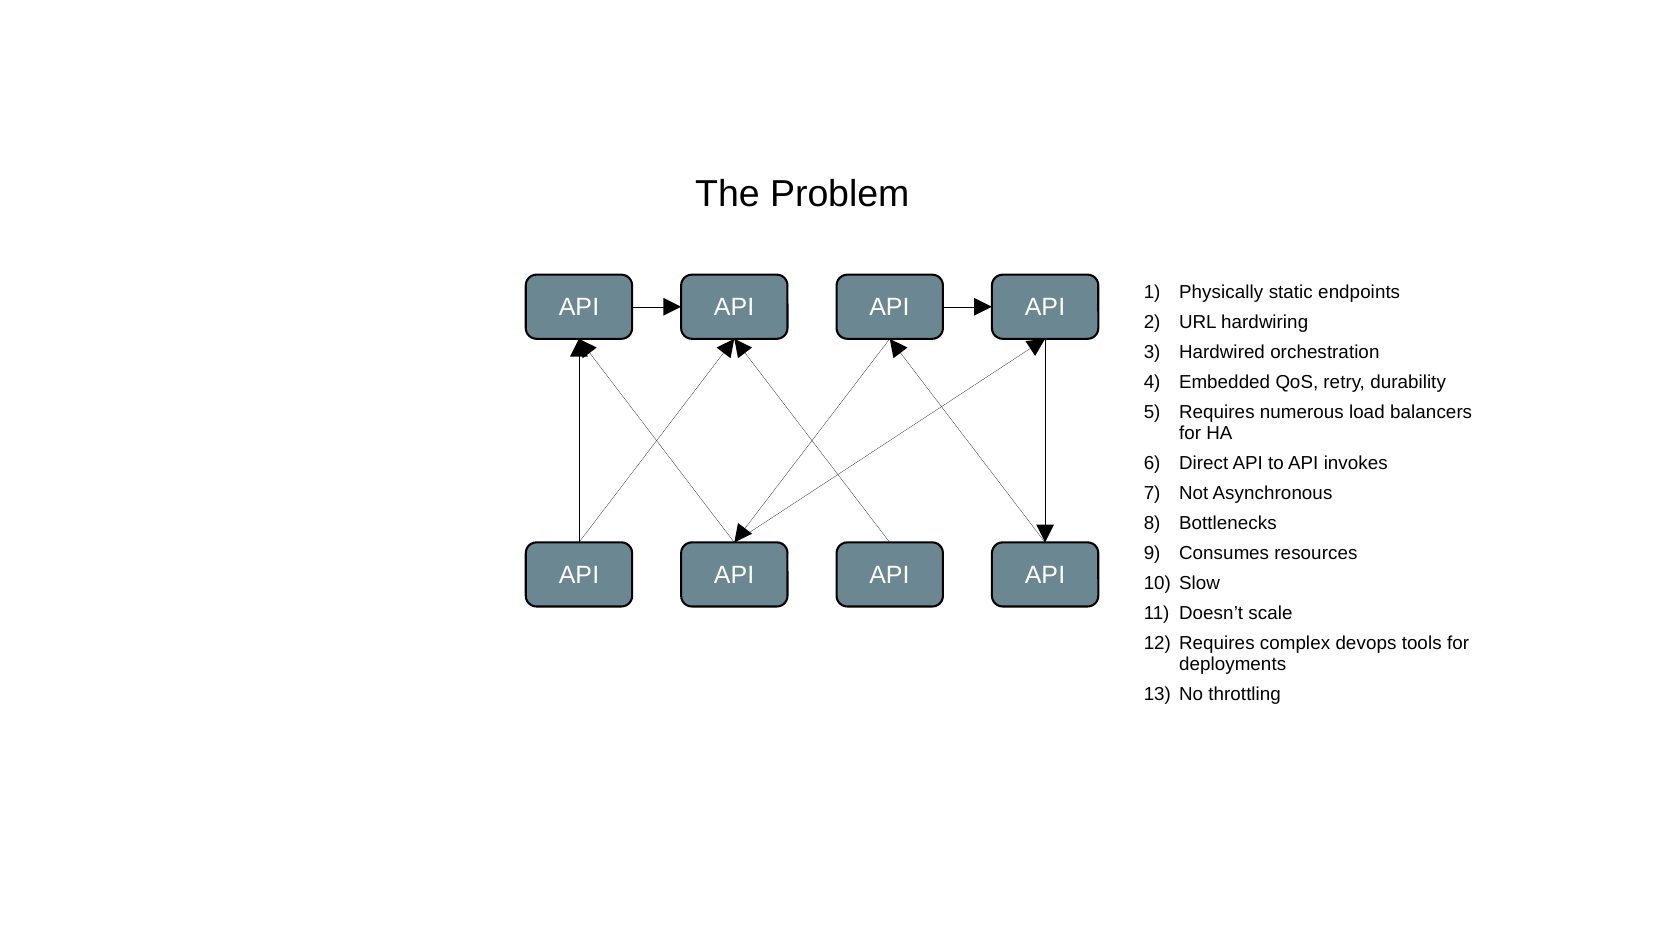

The Problem
Physically static endpoints
URL hardwiring
Hardwired orchestration
Embedded QoS, retry, durability
Requires numerous load balancers for HA
Direct API to API invokes
Not Asynchronous
Bottlenecks
Consumes resources
Slow
Doesn’t scale
Requires complex devops tools for deployments
No throttling
API
API
API
API
API
API
API
API